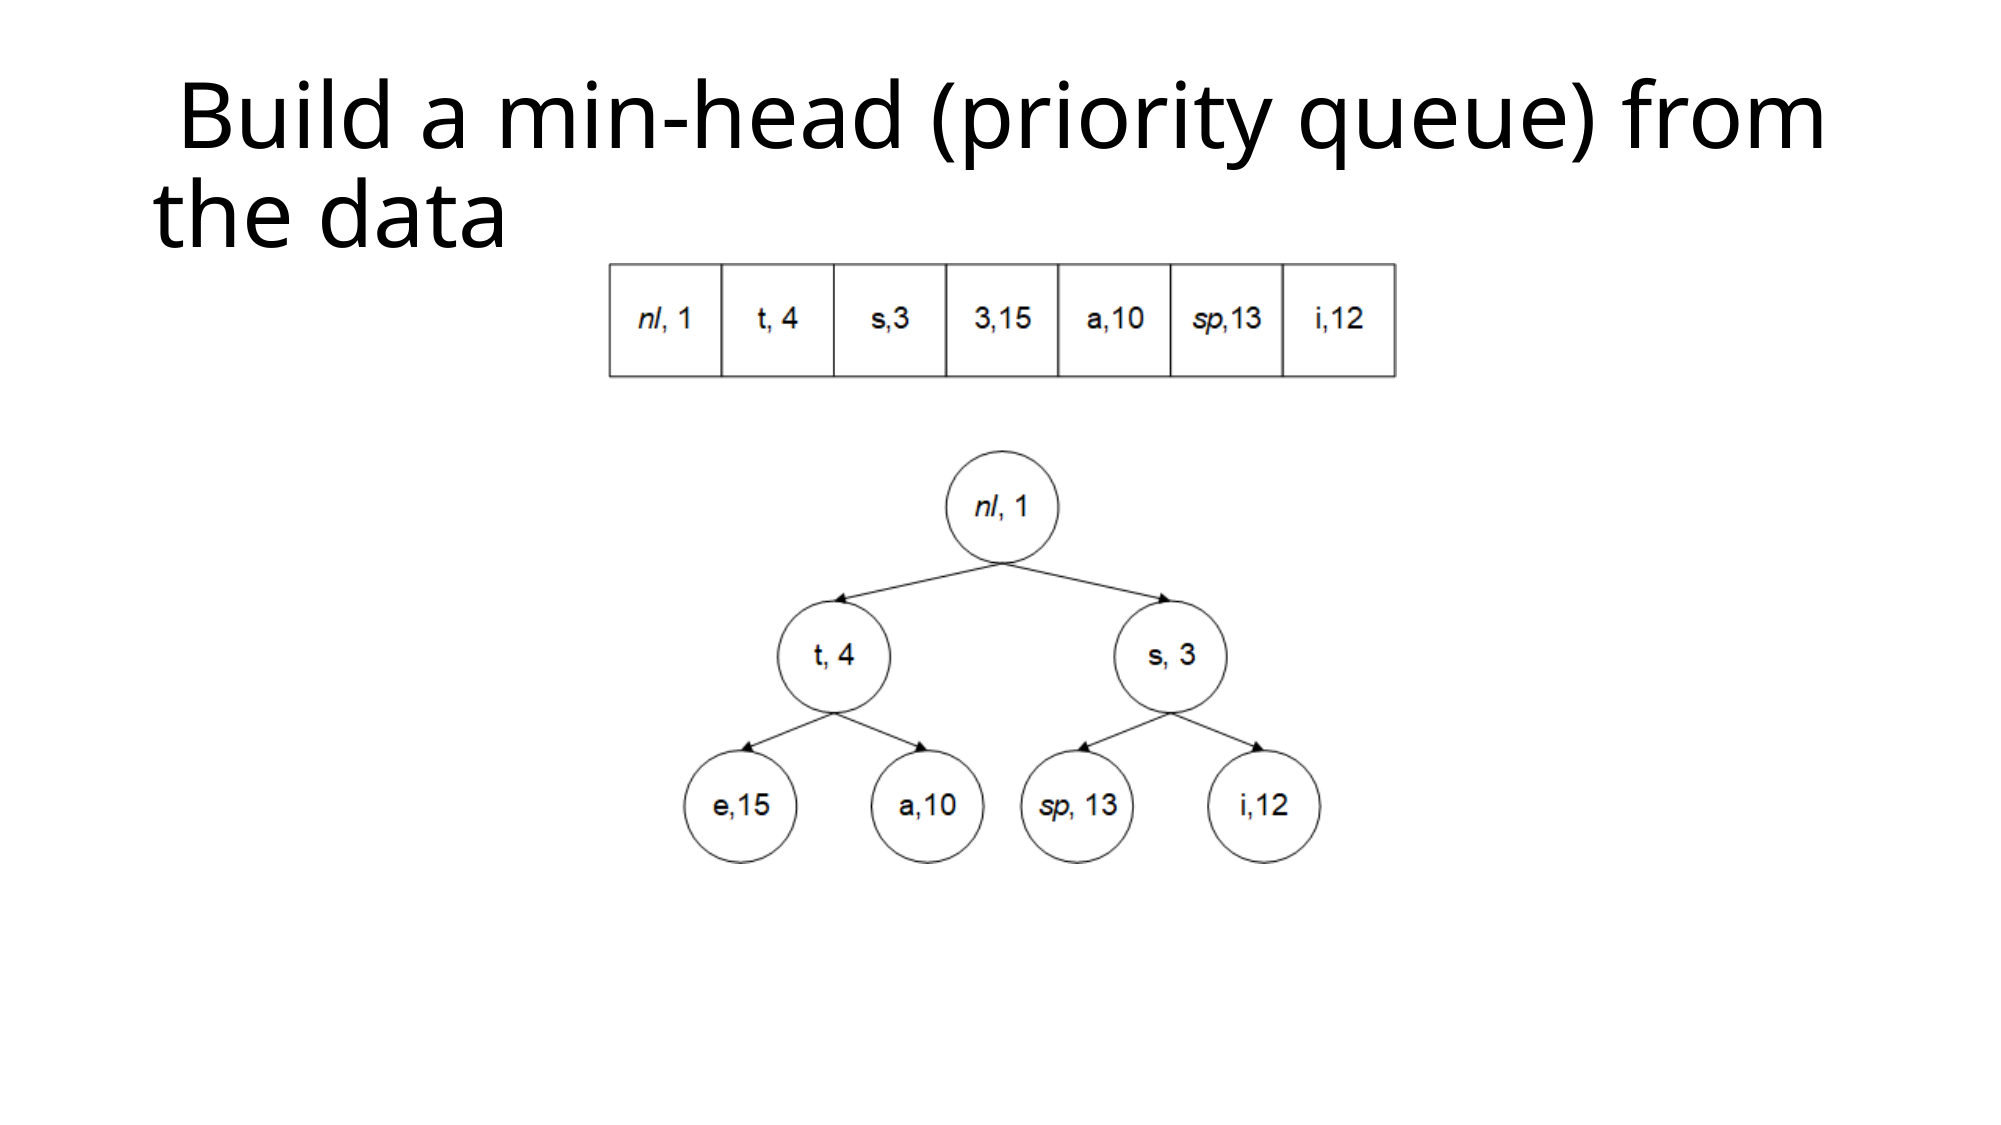

# Build a min-head (priority queue) from the data